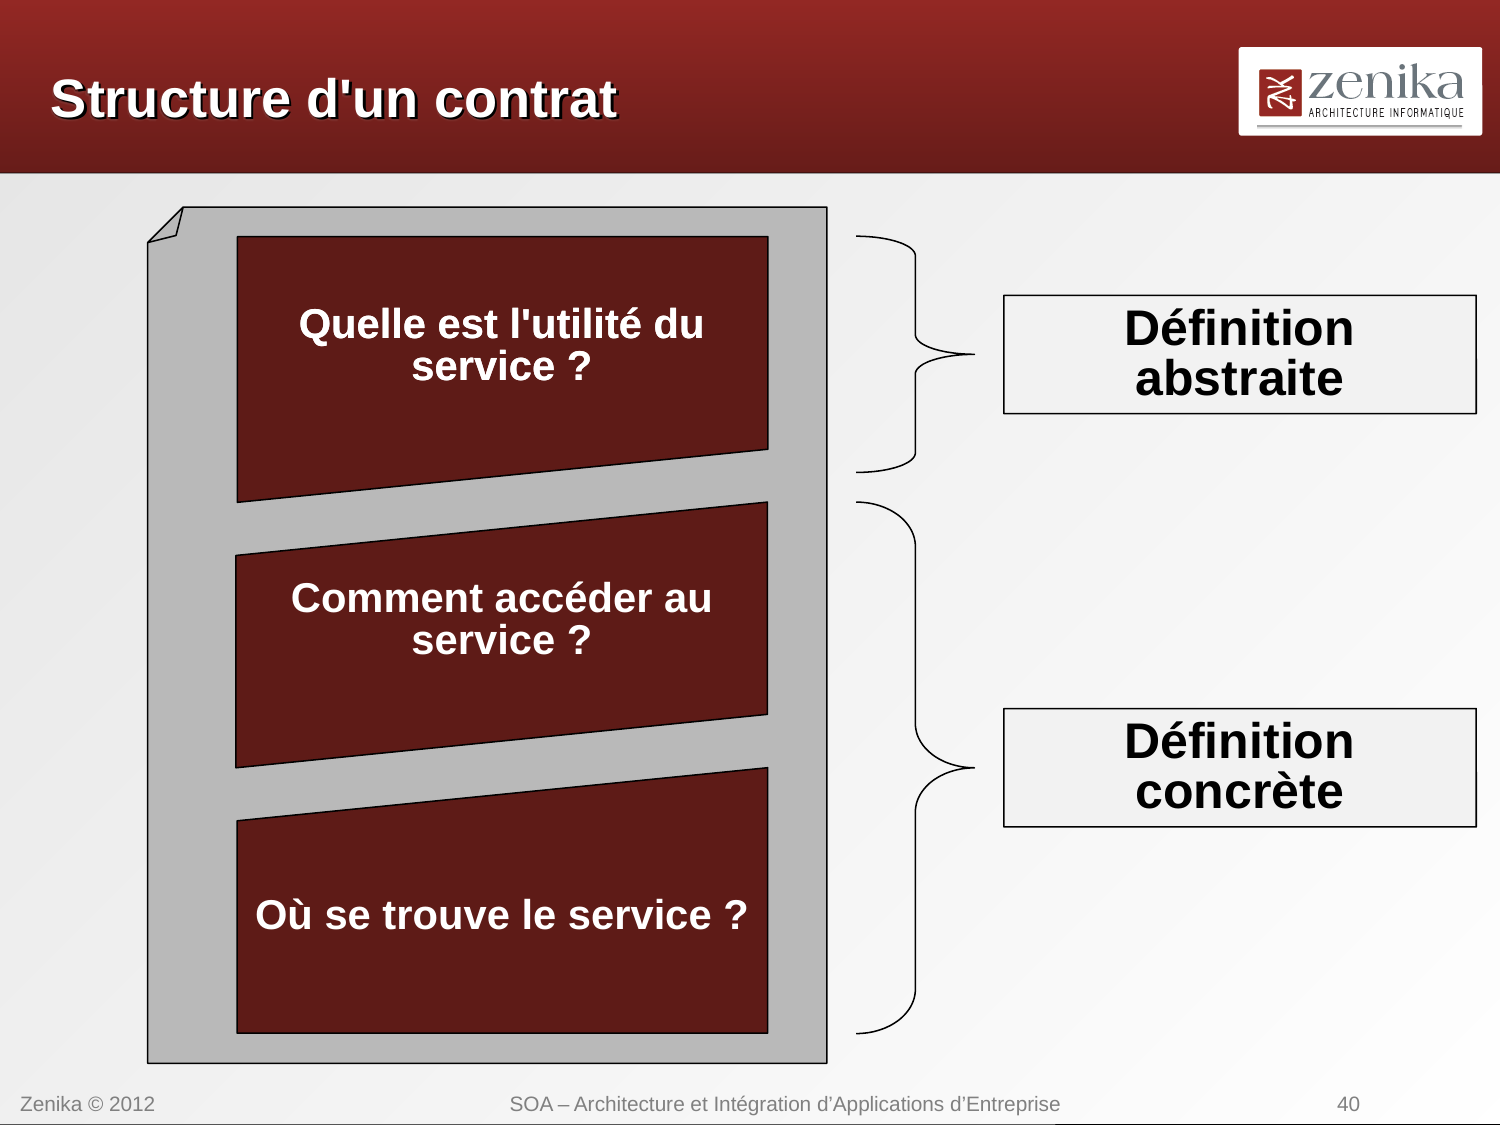

# Structure d'un contrat
Quelle est l'utilité du service ?
Quelle est l'utilité du service ?
Définition abstraite
Comment accéder au service ?
Définition concrète
Où se trouve le service ?